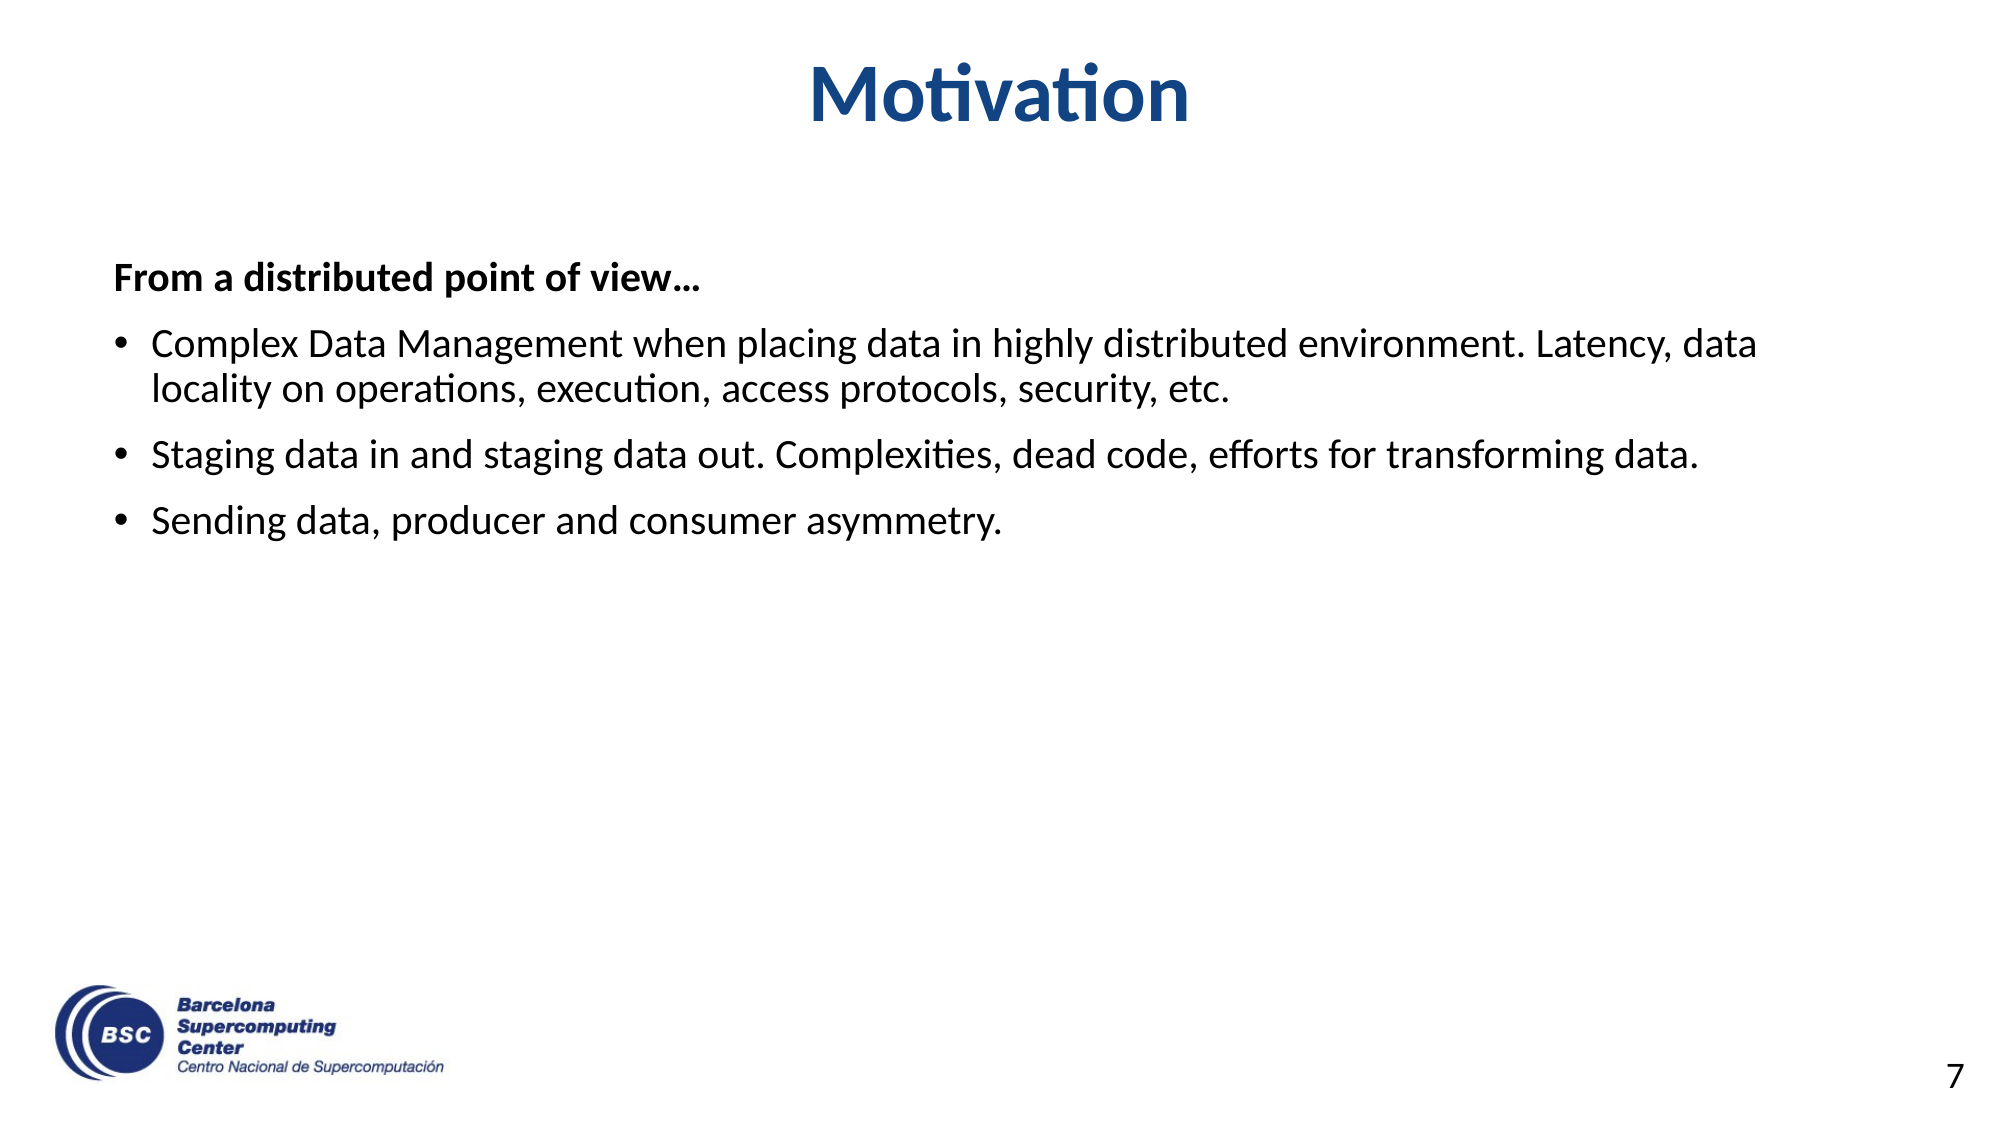

# Motivation
From a distributed point of view…
Complex Data Management when placing data in highly distributed environment. Latency, data locality on operations, execution, access protocols, security, etc.
Staging data in and staging data out. Complexities, dead code, efforts for transforming data.
Sending data, producer and consumer asymmetry.